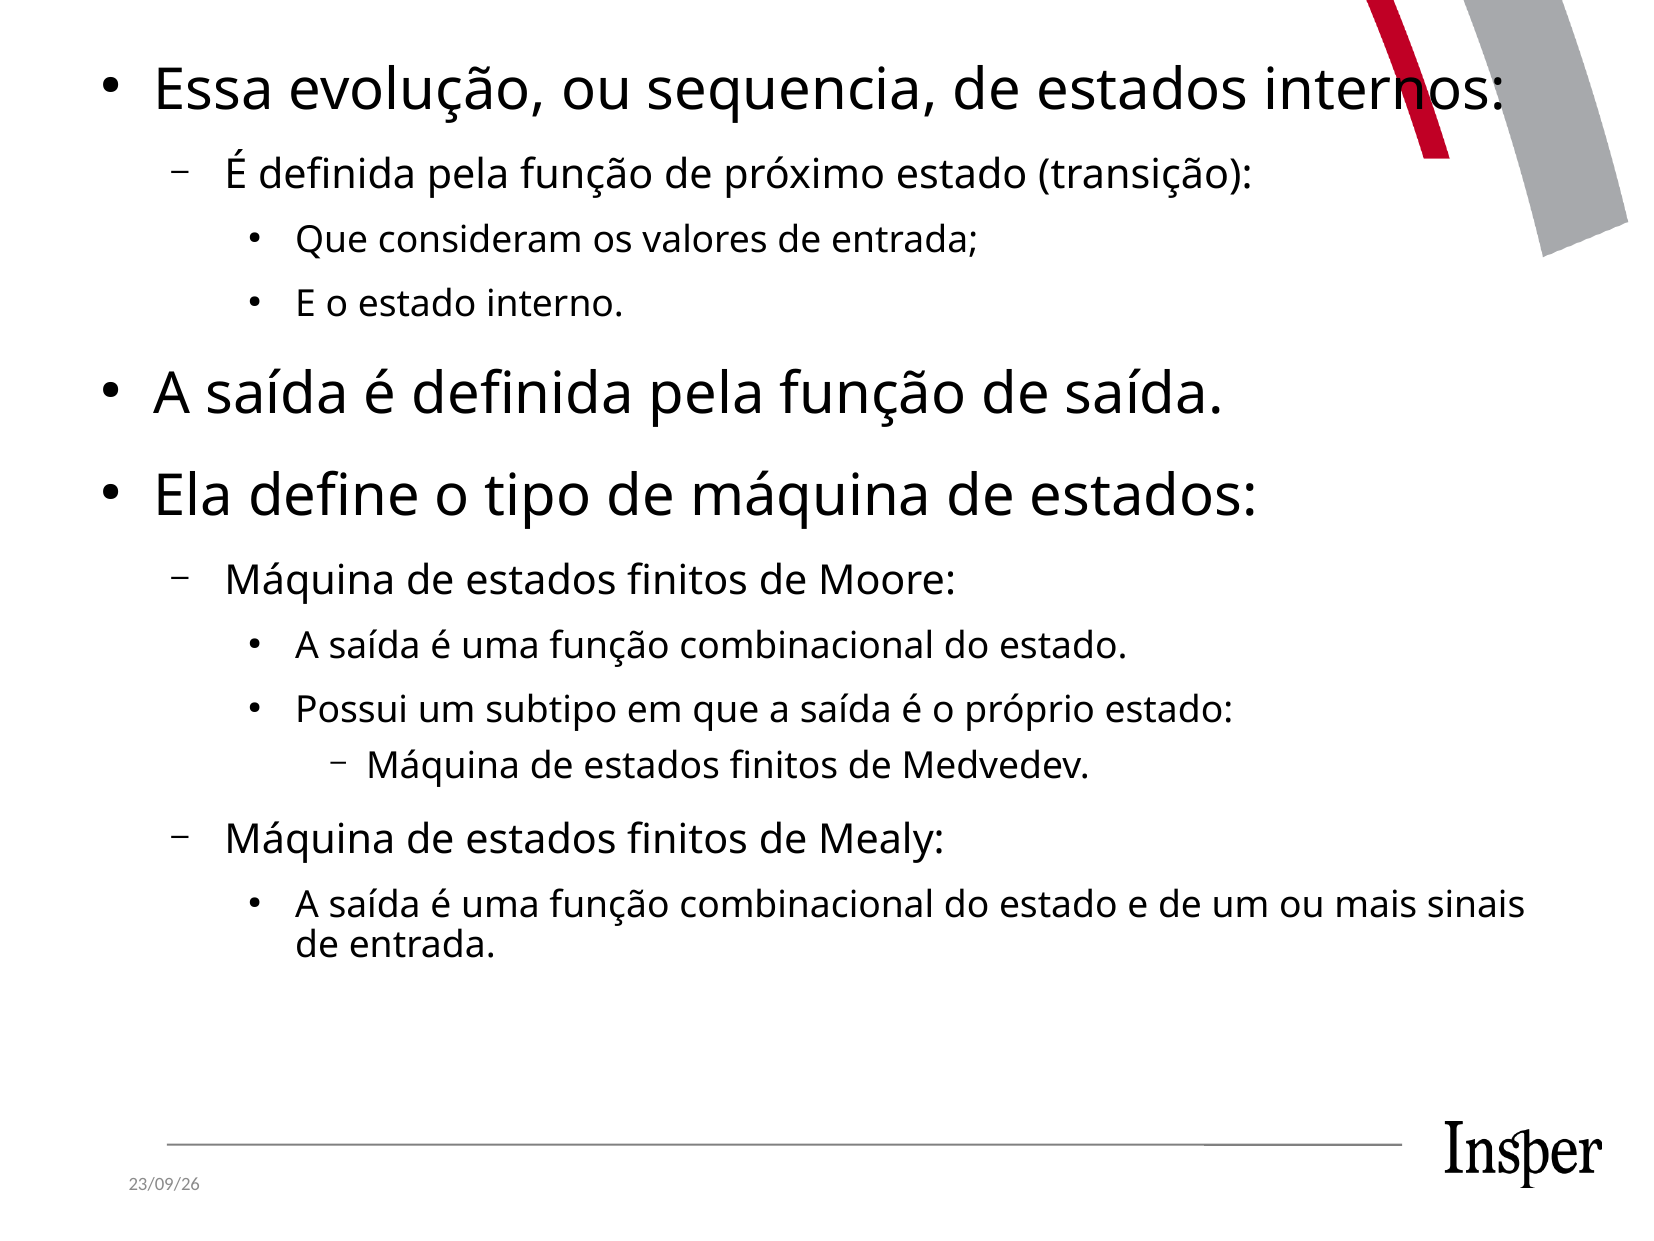

# Essa evolução, ou sequencia, de estados internos:
É definida pela função de próximo estado (transição):
Que consideram os valores de entrada;
E o estado interno.
A saída é definida pela função de saída.
Ela define o tipo de máquina de estados:
Máquina de estados finitos de Moore:
A saída é uma função combinacional do estado.
Possui um subtipo em que a saída é o próprio estado:
Máquina de estados finitos de Medvedev.
Máquina de estados finitos de Mealy:
A saída é uma função combinacional do estado e de um ou mais sinais de entrada.